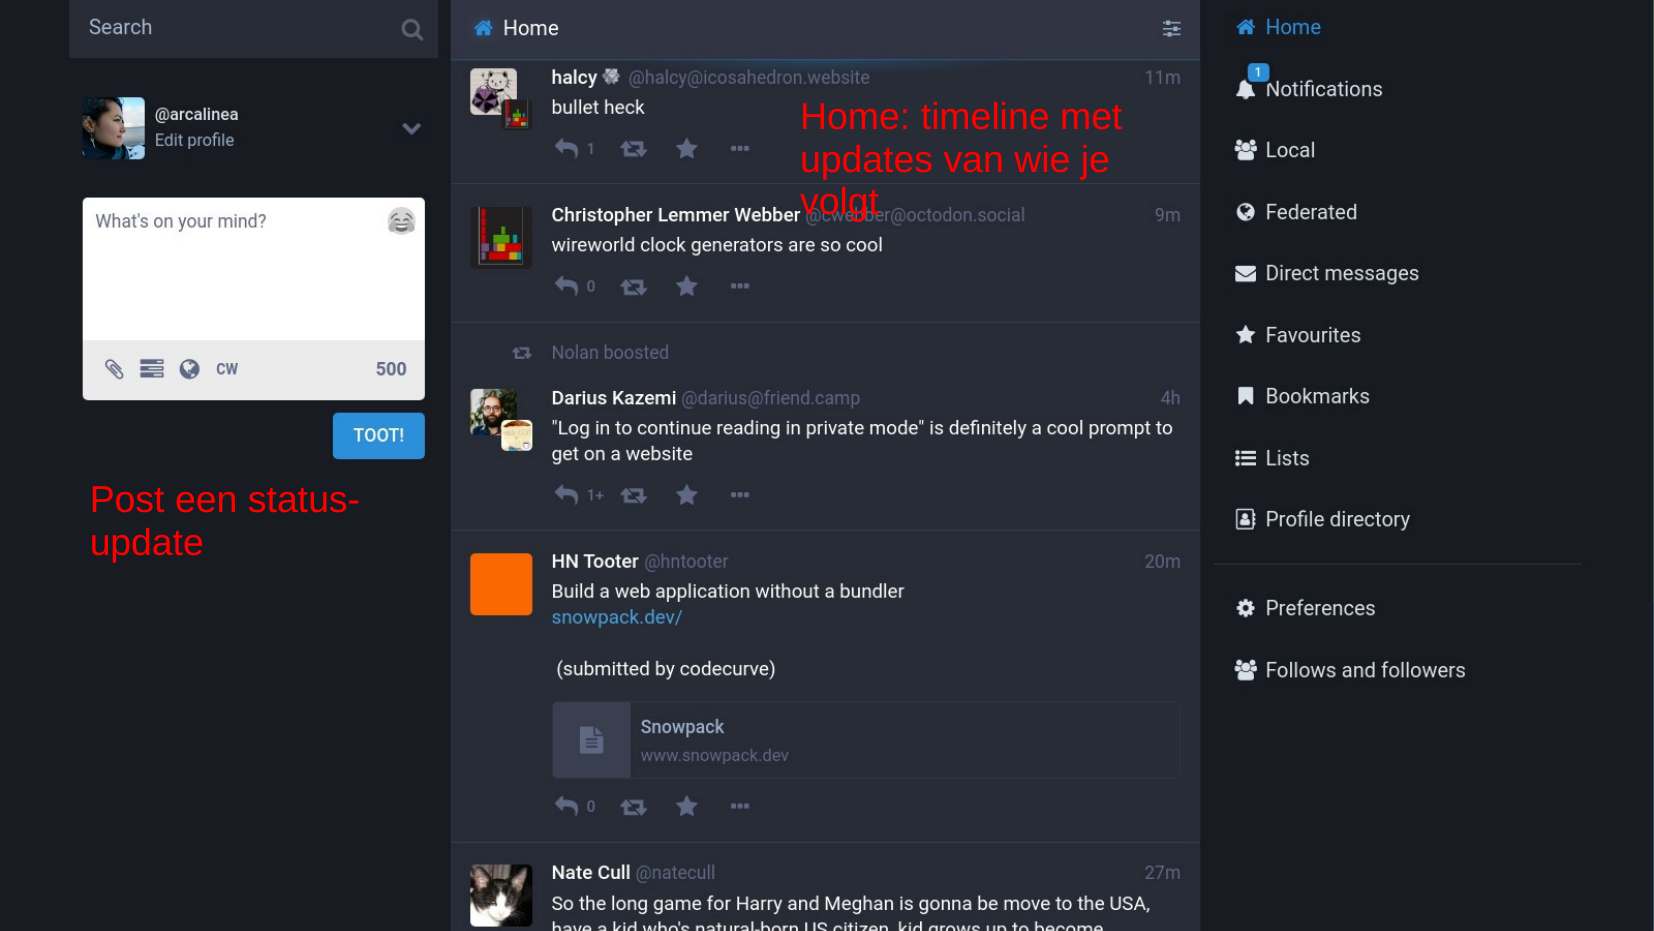

#
Home: timeline met updates van wie je volgt
Post een status-update